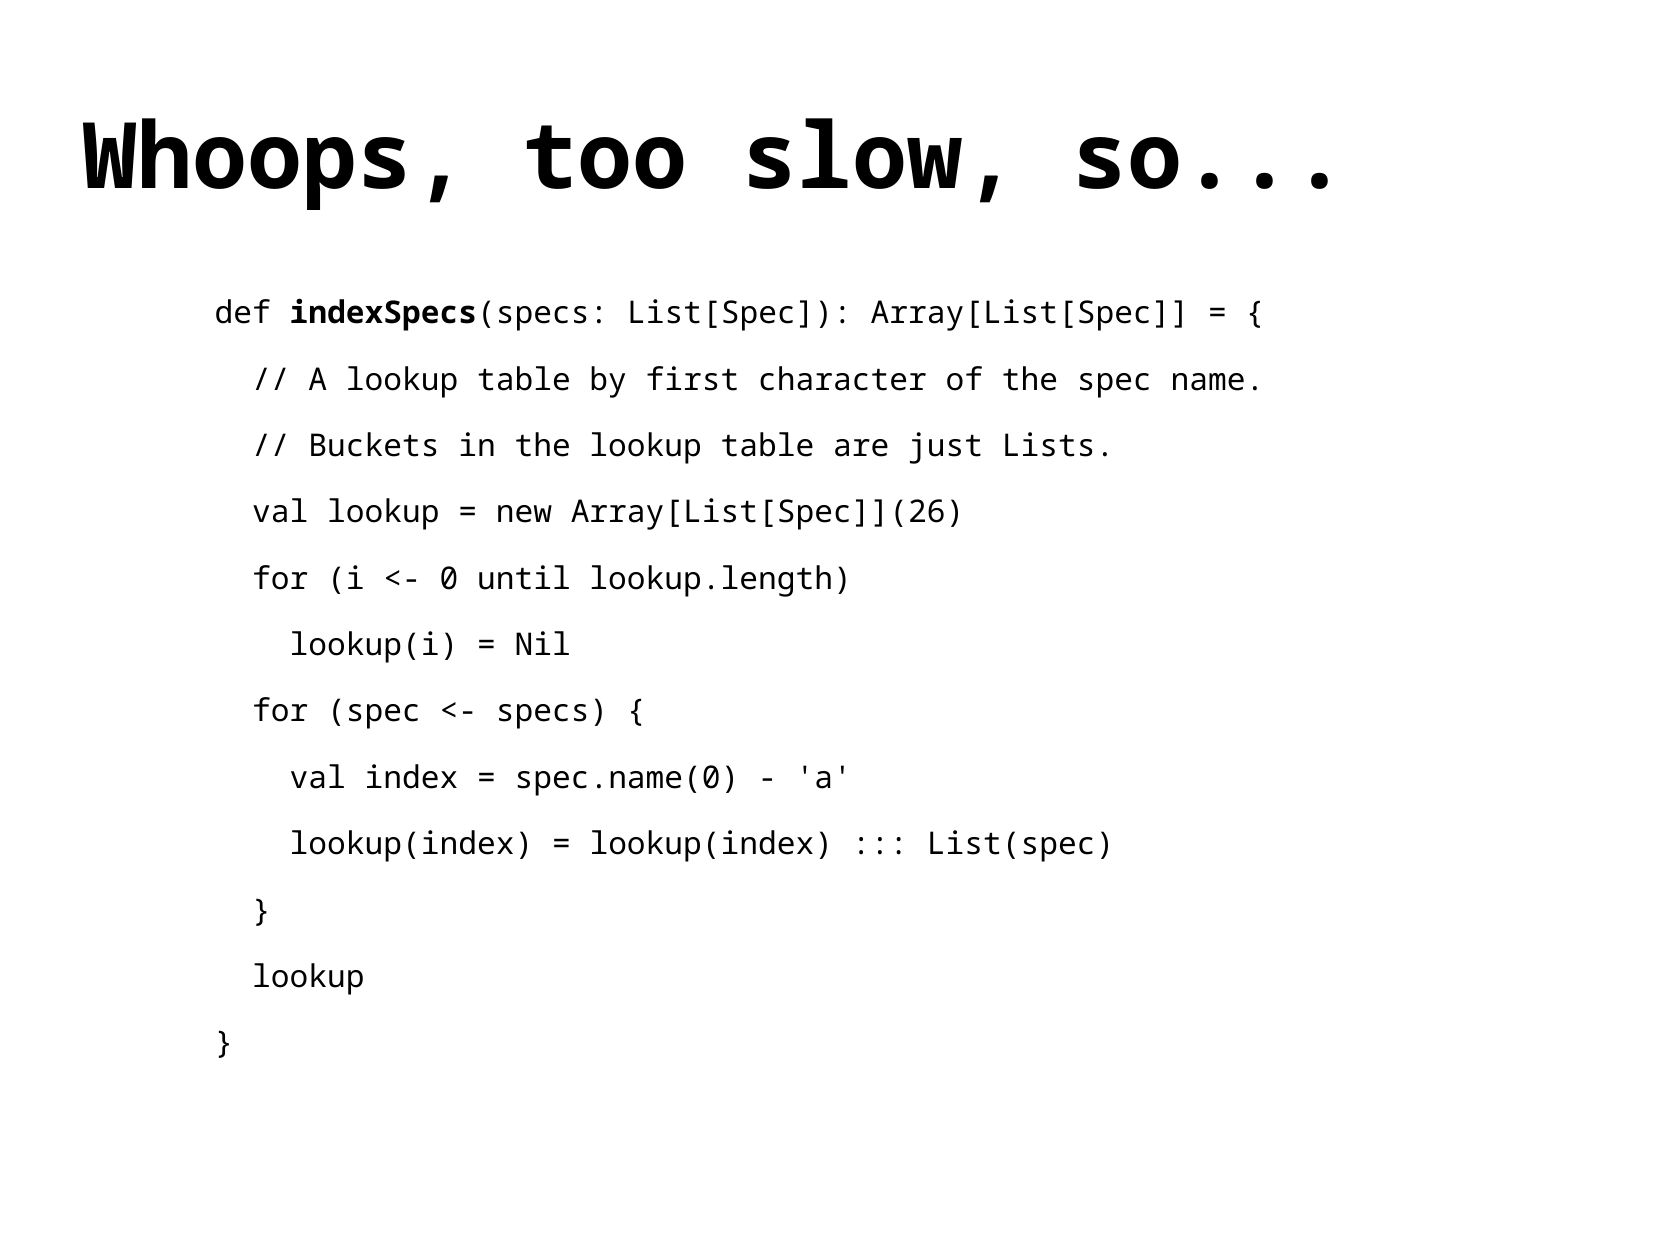

# Whoops, too slow, so...
 def indexSpecs(specs: List[Spec]): Array[List[Spec]] = {
 // A lookup table by first character of the spec name.
 // Buckets in the lookup table are just Lists.
 val lookup = new Array[List[Spec]](26)
 for (i <- 0 until lookup.length)
 lookup(i) = Nil
 for (spec <- specs) {
 val index = spec.name(0) - 'a'
 lookup(index) = lookup(index) ::: List(spec)
 }
 lookup
 }